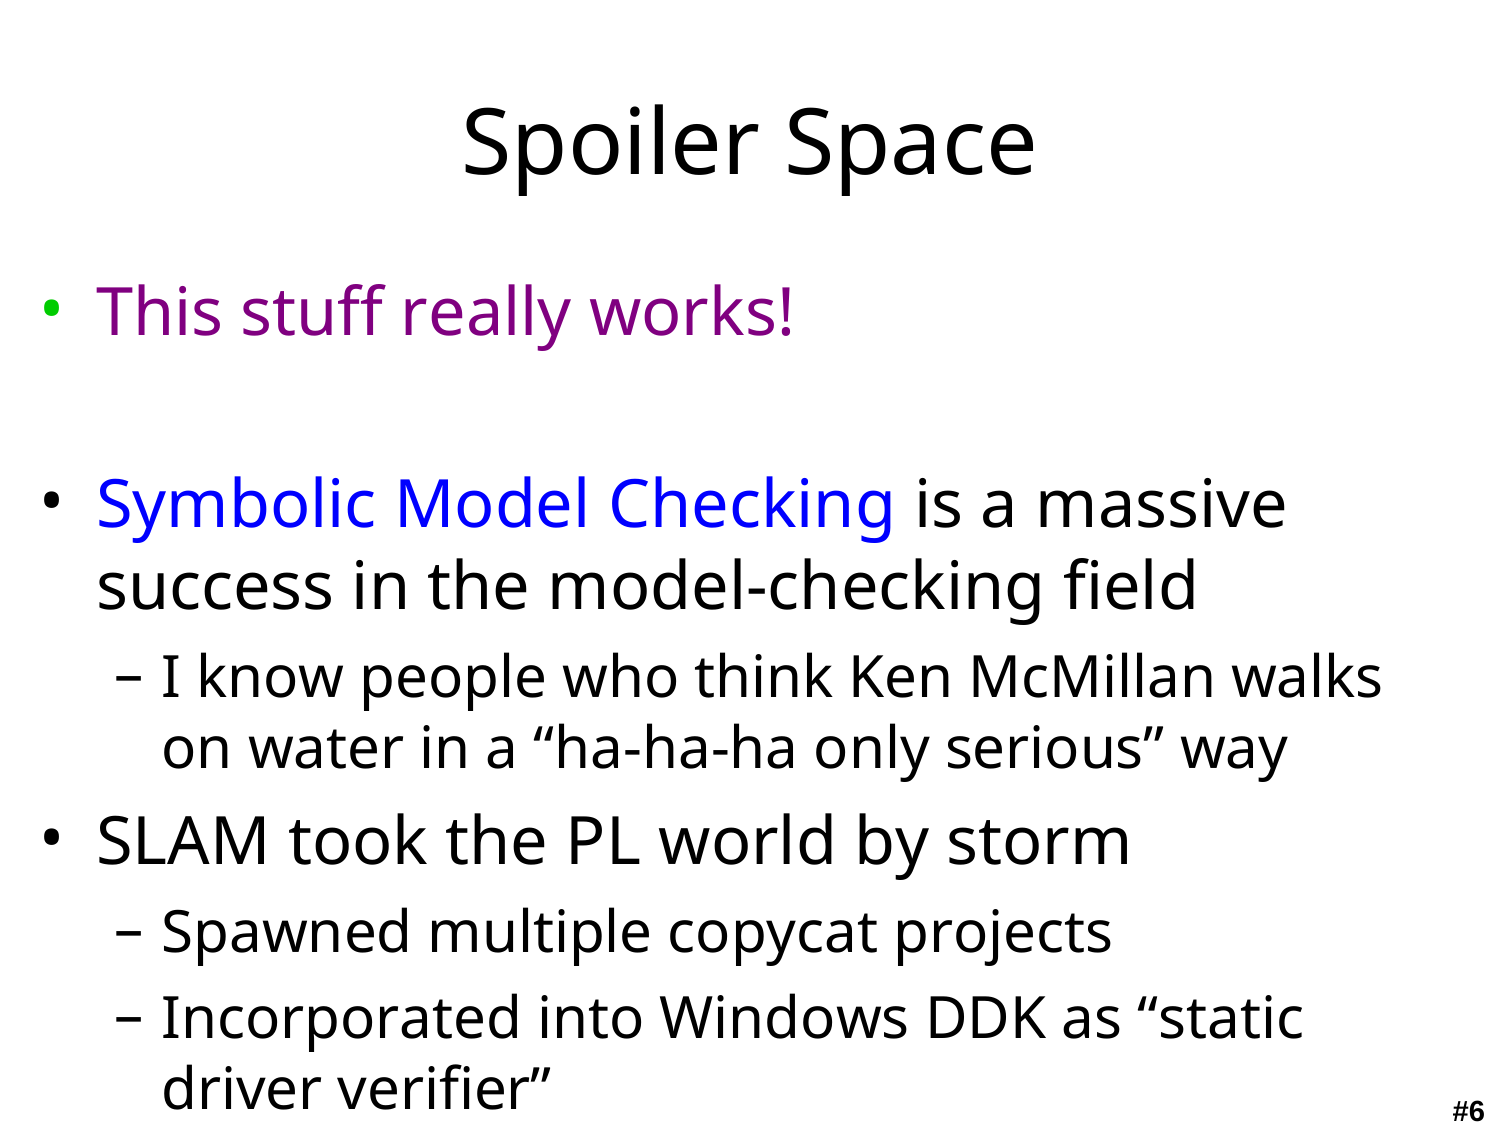

# Spoiler Space
This stuff really works!
Symbolic Model Checking is a massive success in the model-checking field
I know people who think Ken McMillan walks on water in a “ha-ha-ha only serious” way
SLAM took the PL world by storm
Spawned multiple copycat projects
Incorporated into Windows DDK as “static driver verifier”
6